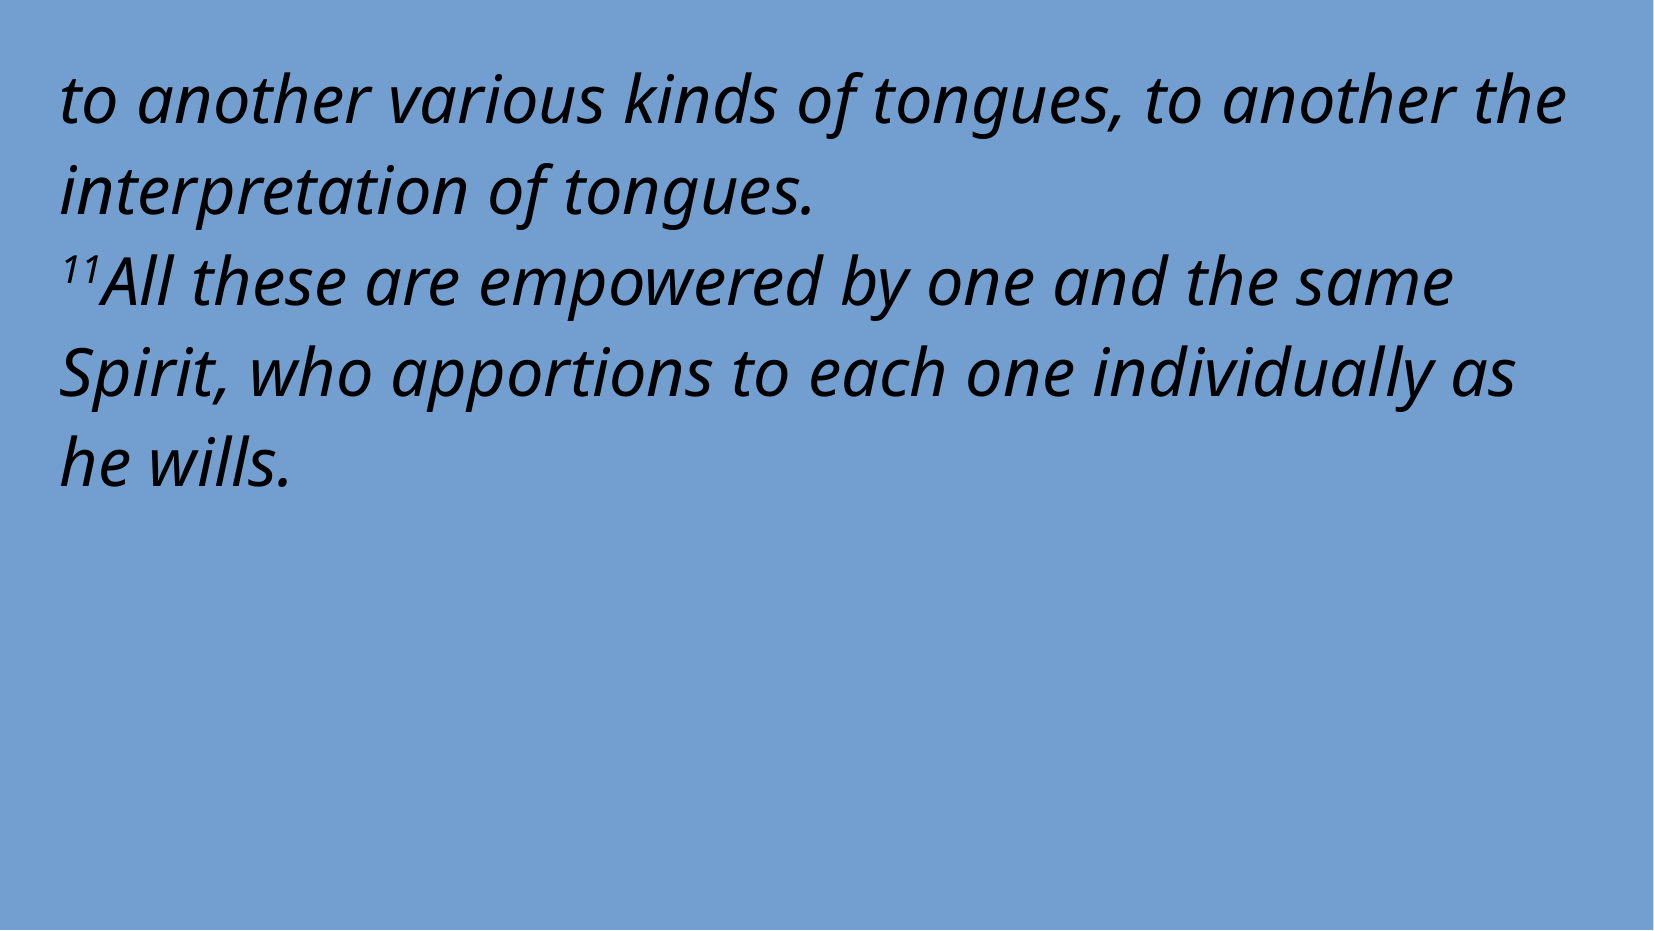

to another various kinds of tongues, to another the interpretation of tongues.
11All these are empowered by one and the same Spirit, who apportions to each one individually as he wills.